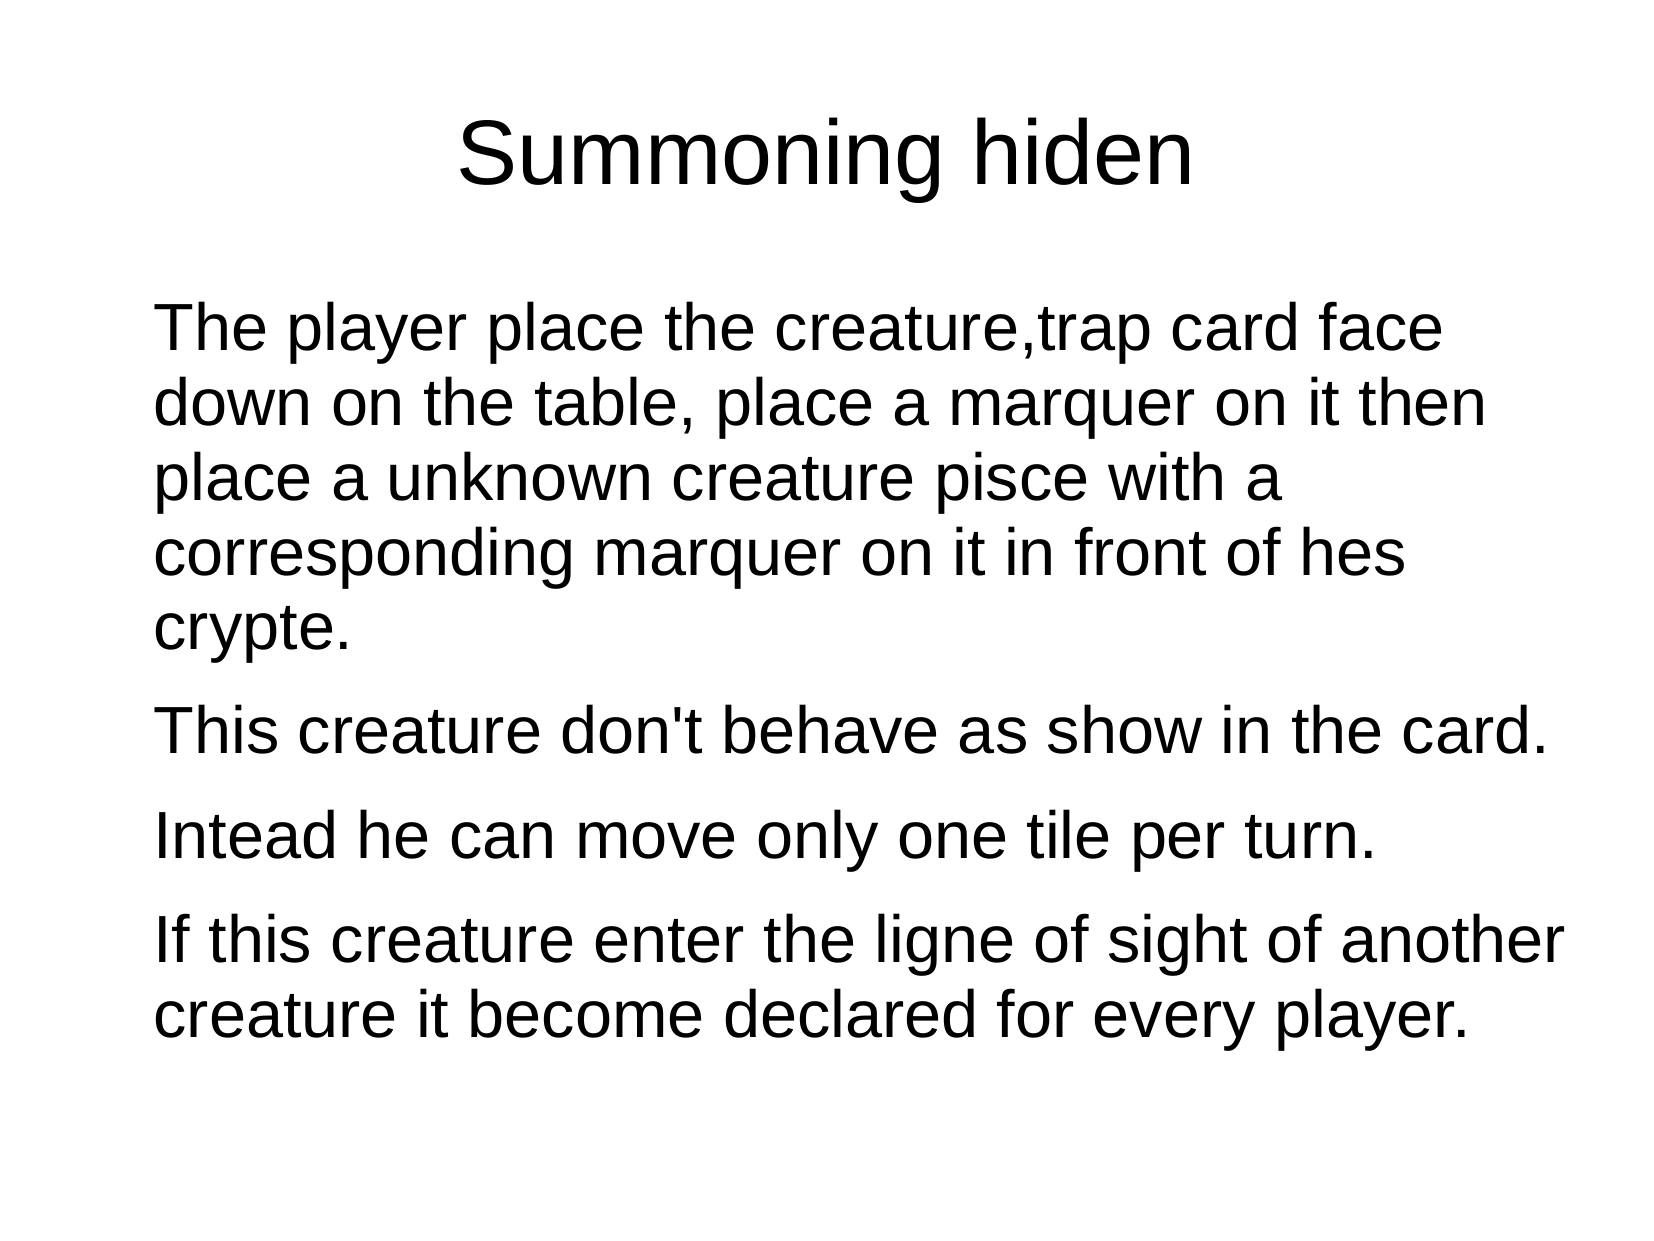

# Summoning hiden
The player place the creature,trap card face down on the table, place a marquer on it then place a unknown creature pisce with a corresponding marquer on it in front of hes crypte.
This creature don't behave as show in the card.
Intead he can move only one tile per turn.
If this creature enter the ligne of sight of another creature it become declared for every player.